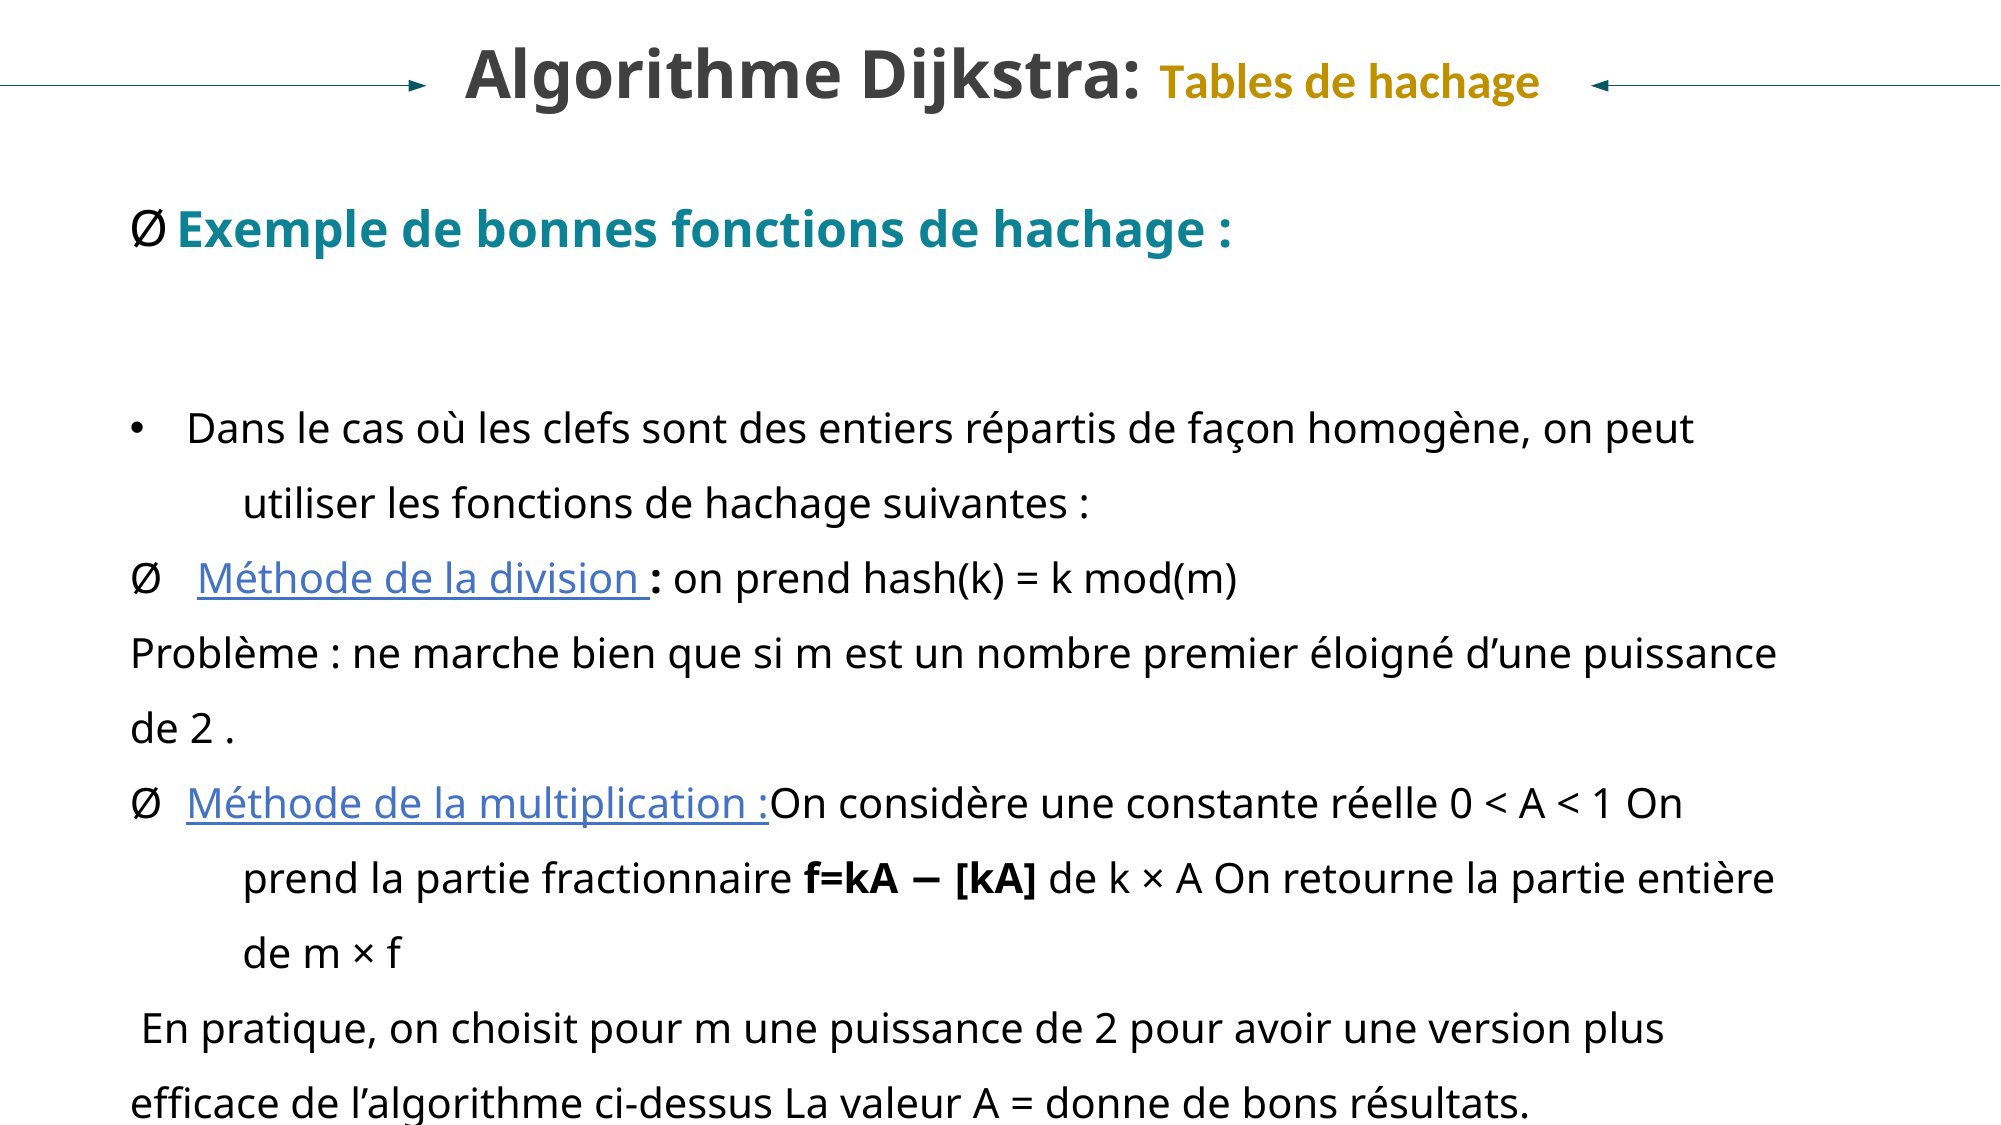

Algorithme Dijkstra: Tables de hachage
# Analyse du projet : diapositive 3
Exemple de bonnes fonctions de hachage :
Dans le cas où les clefs sont des entiers répartis de façon homogène, on peut utiliser les fonctions de hachage suivantes :
 Méthode de la division : on prend hash(k) = k mod(m)
Problème : ne marche bien que si m est un nombre premier éloigné d’une puissance de 2 .
Méthode de la multiplication :On considère une constante réelle 0 < A < 1 On prend la partie fractionnaire f=kA − [kA] de k × A On retourne la partie entière de m × f
 En pratique, on choisit pour m une puissance de 2 pour avoir une version plus efficace de l’algorithme ci-dessus La valeur A = donne de bons résultats.